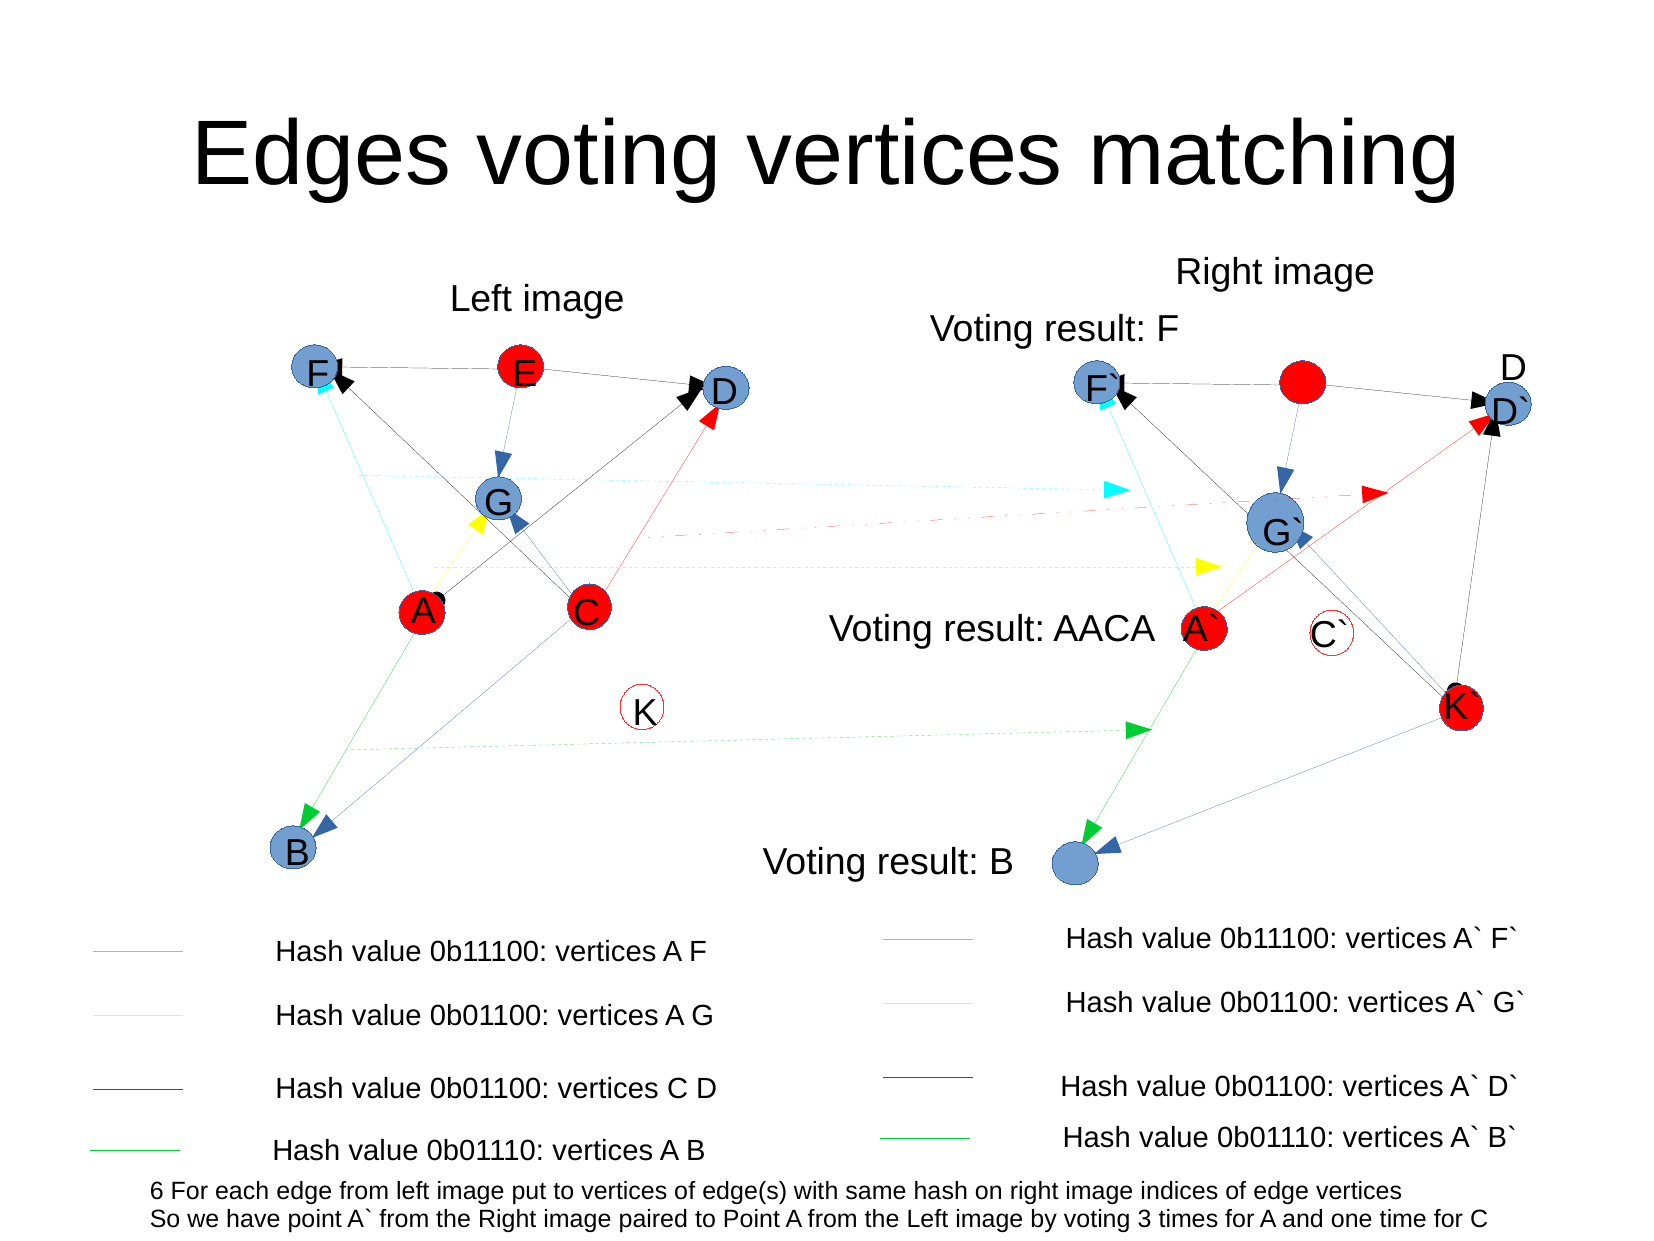

# Edges voting vertices matching
Right image
Left image
Voting result: F
D
F
E
F`
D
D`
G
G`
A
C
Voting result: AACA
A`
C`
K`
K
B
Voting result: B
Hash value 0b11100: vertices A` F`
Hash value 0b11100: vertices A F
Hash value 0b01100: vertices A` G`
Hash value 0b01100: vertices A G
Hash value 0b01100: vertices A` D`
Hash value 0b01100: vertices C D
Hash value 0b01110: vertices A` B`
Hash value 0b01110: vertices A B
6 For each edge from left image put to vertices of edge(s) with same hash on right image indices of edge vertices
So we have point A` from the Right image paired to Point A from the Left image by voting 3 times for A and one time for C